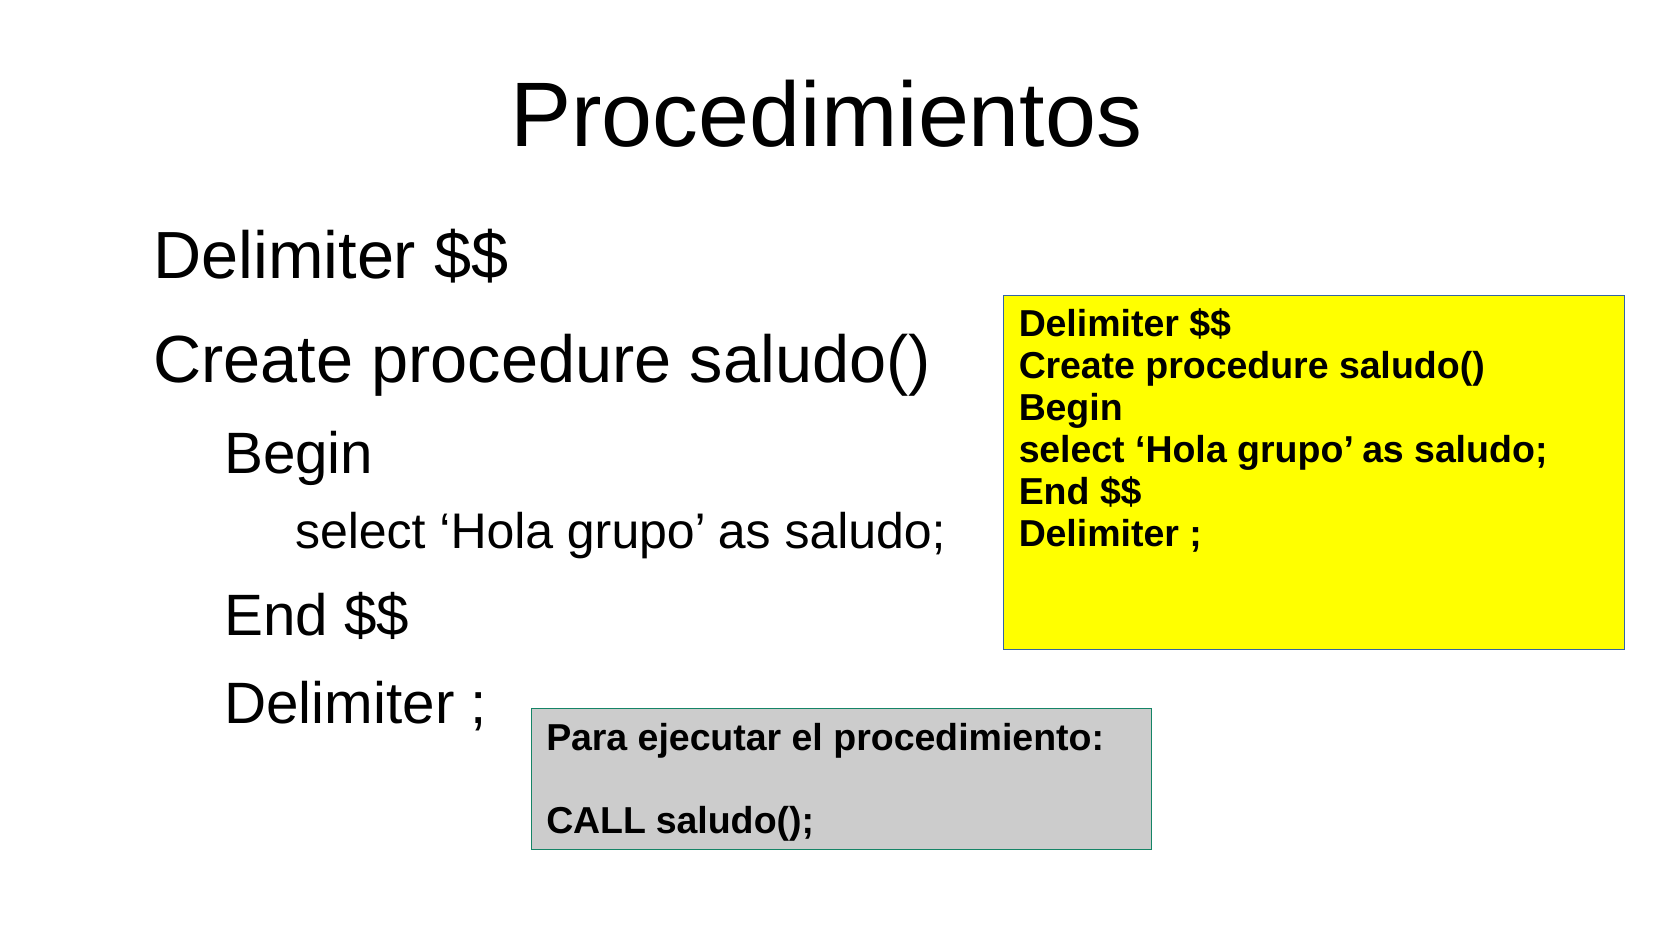

# Procedimientos
Delimiter $$
Create procedure saludo()
Begin
select ‘Hola grupo’ as saludo;
End $$
Delimiter ;
Delimiter $$
Create procedure saludo()
Begin
select ‘Hola grupo’ as saludo;
End $$
Delimiter ;
Para ejecutar el procedimiento:
CALL saludo();